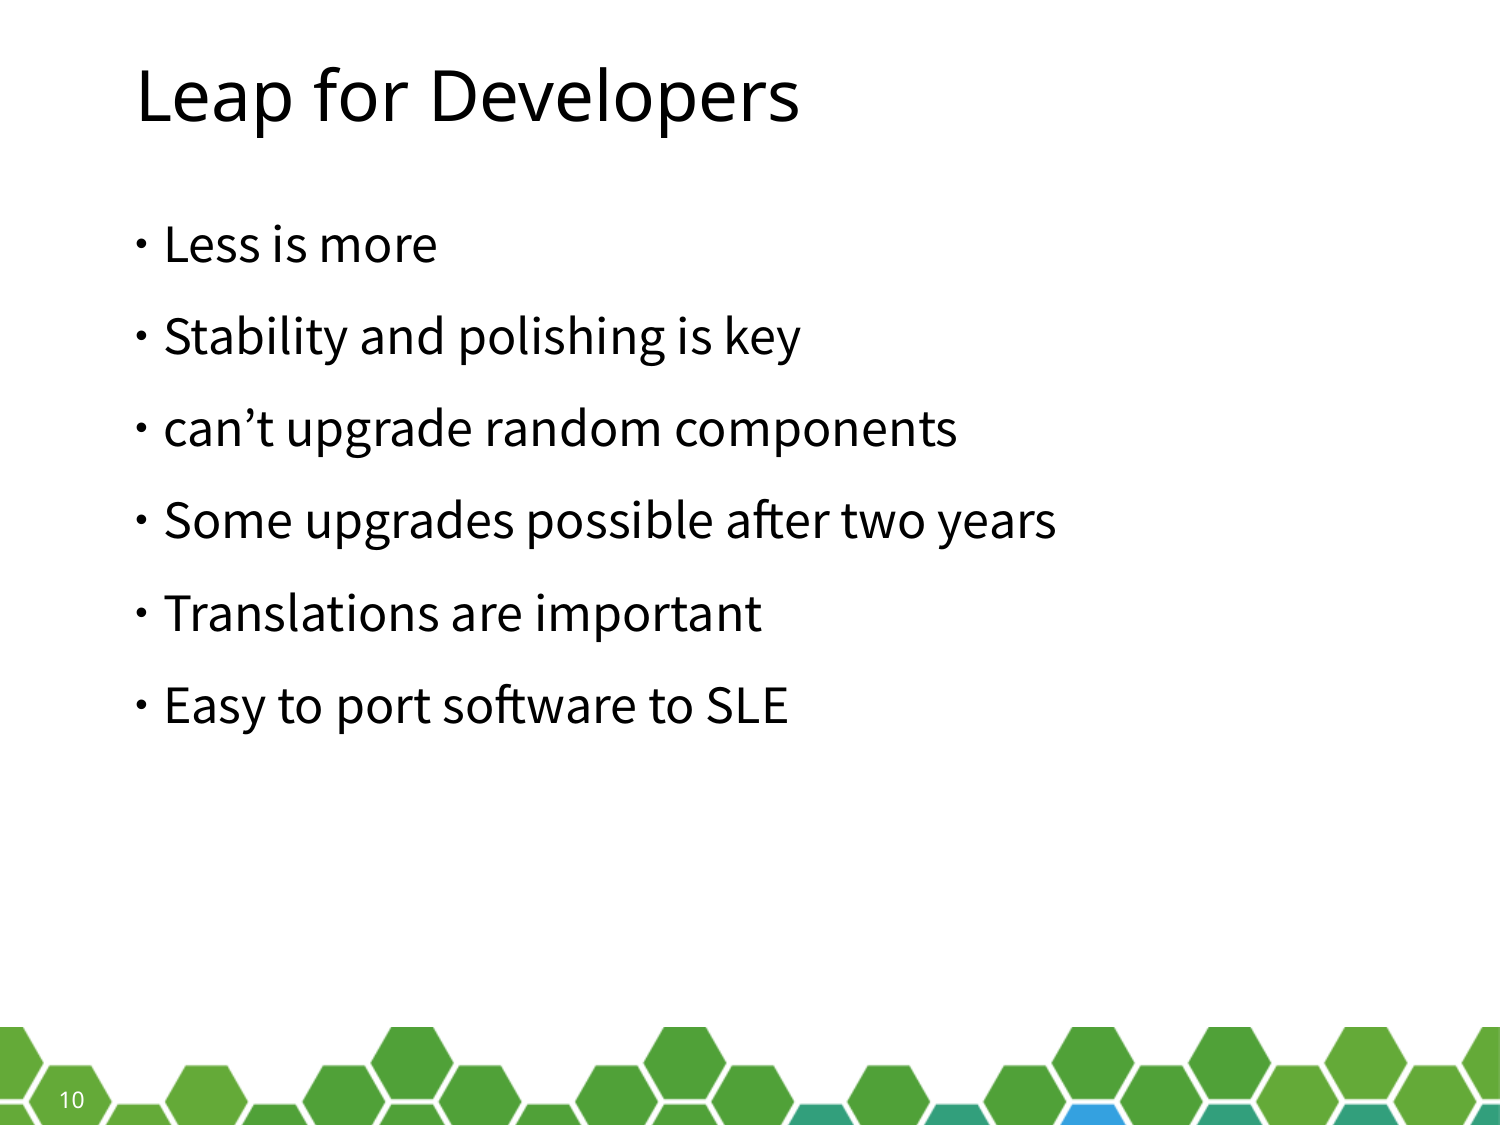

# Leap for Developers
Less is more
Stability and polishing is key
can’t upgrade random components
Some upgrades possible after two years
Translations are important
Easy to port software to SLE